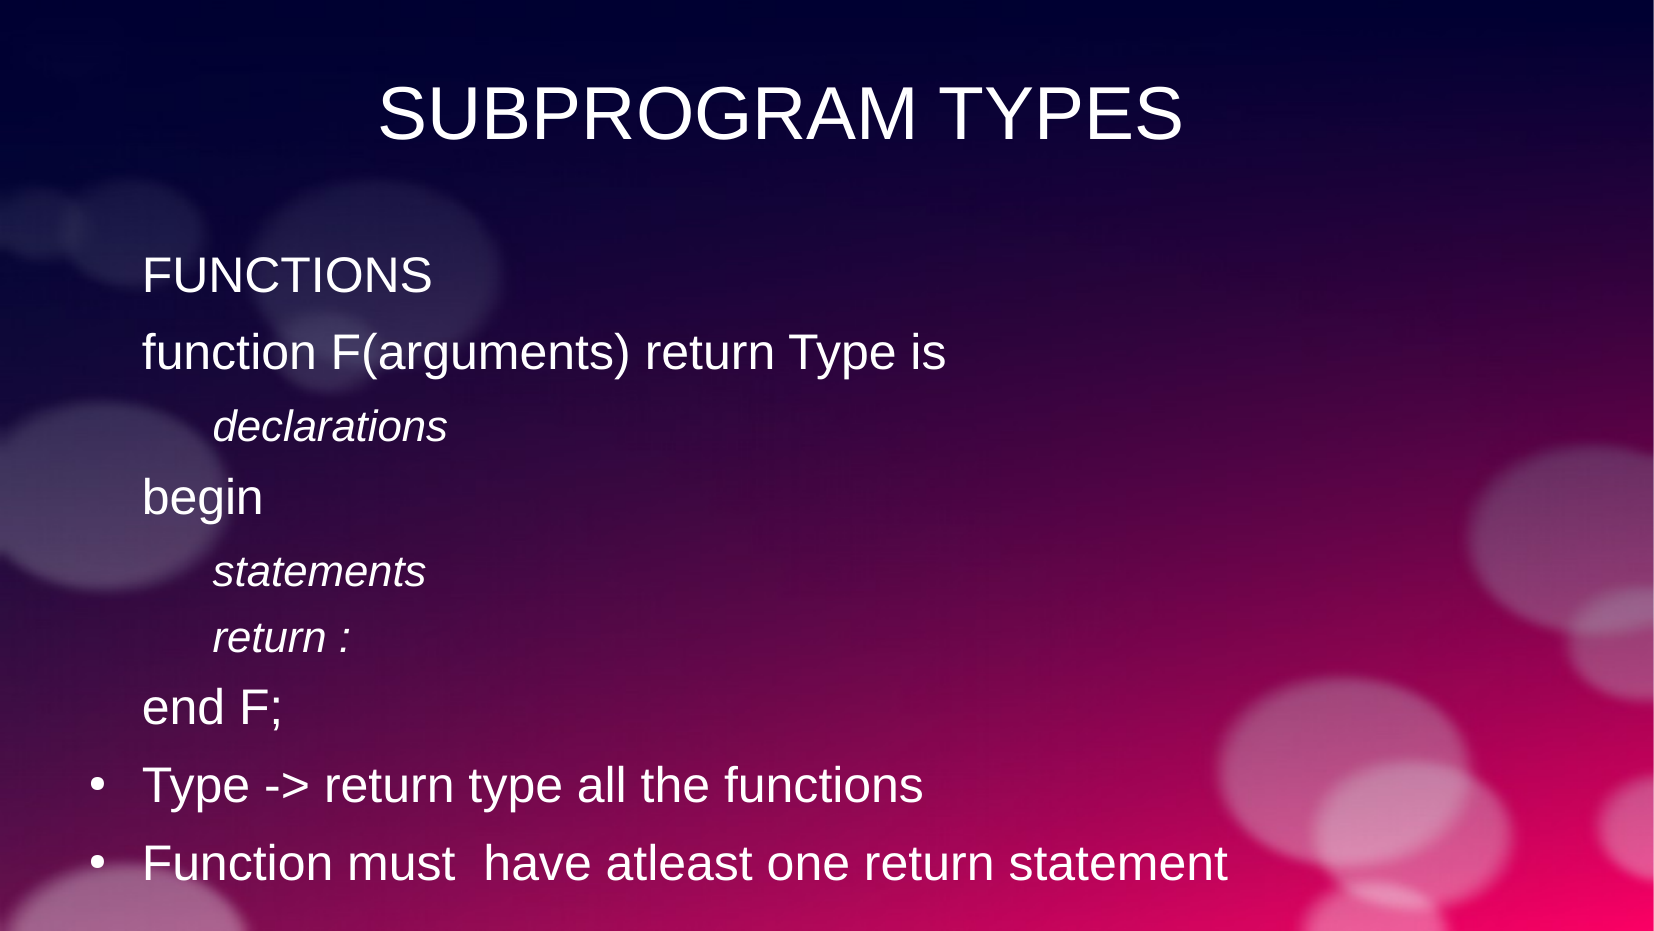

# SUBPROGRAM TYPES
FUNCTIONS
function F(arguments) return Type is
declarations
begin
statements
return :
end F;
Type -> return type all the functions
Function must have atleast one return statement